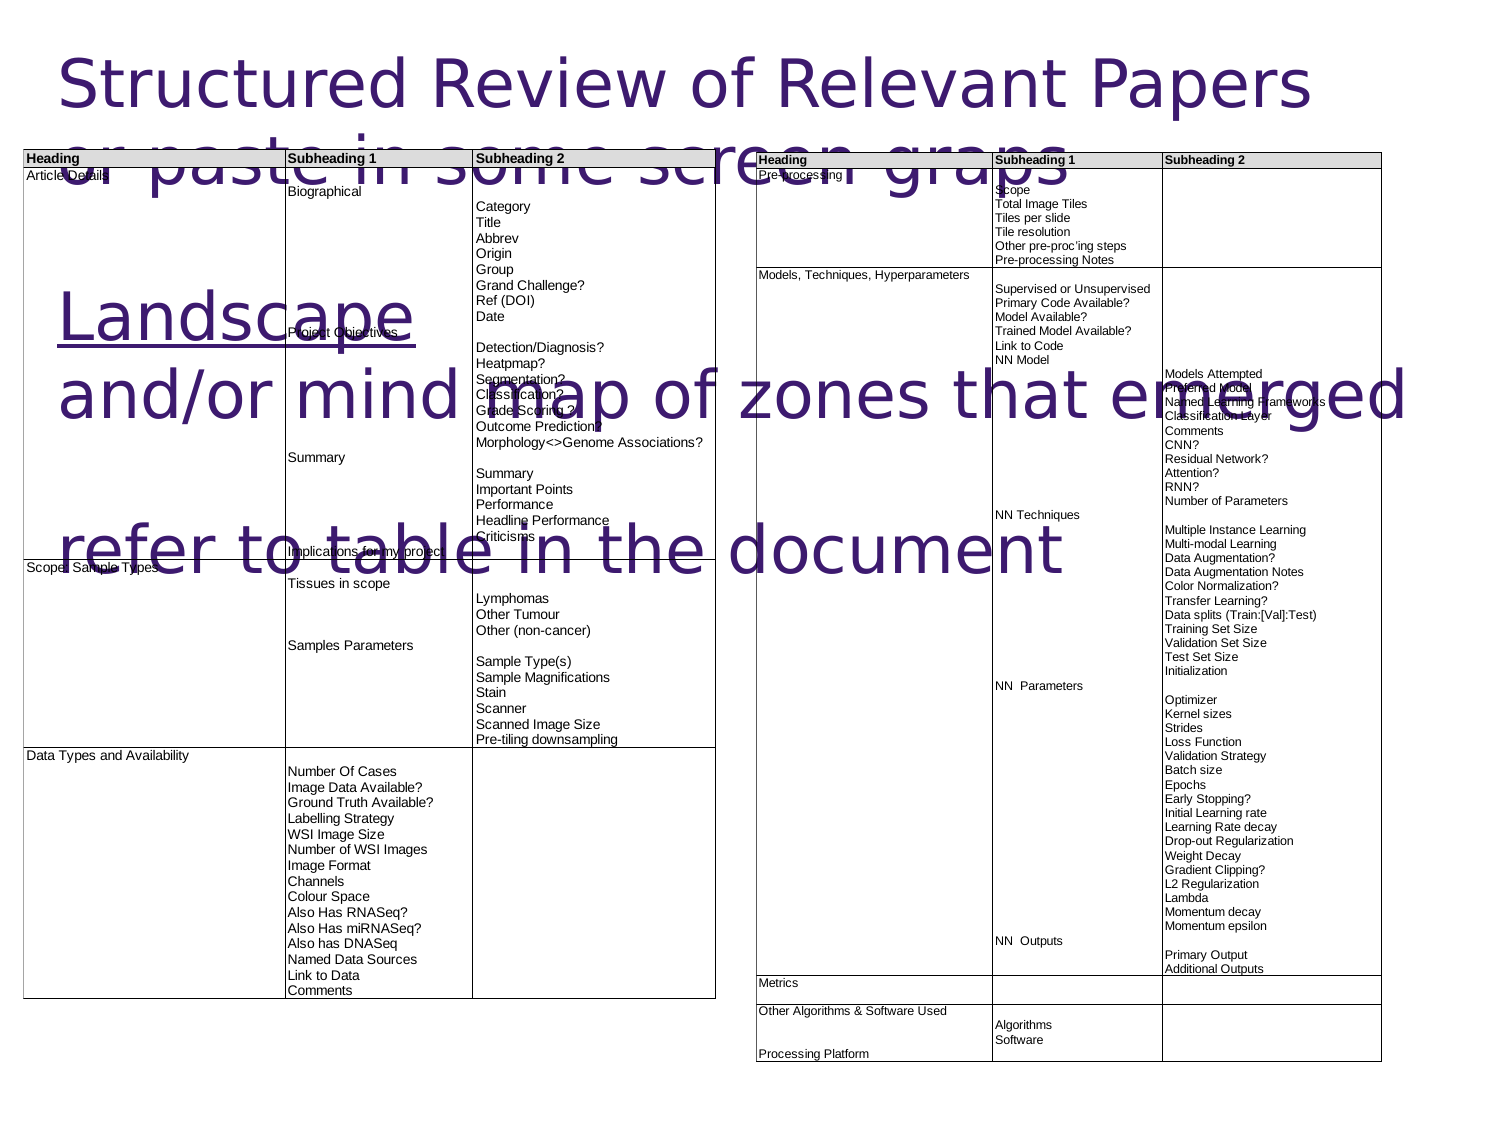

# Structured Review of Relevant Papers or paste in some screen-graps Landscape and/or mind map of zones that emerged refer to table in the document